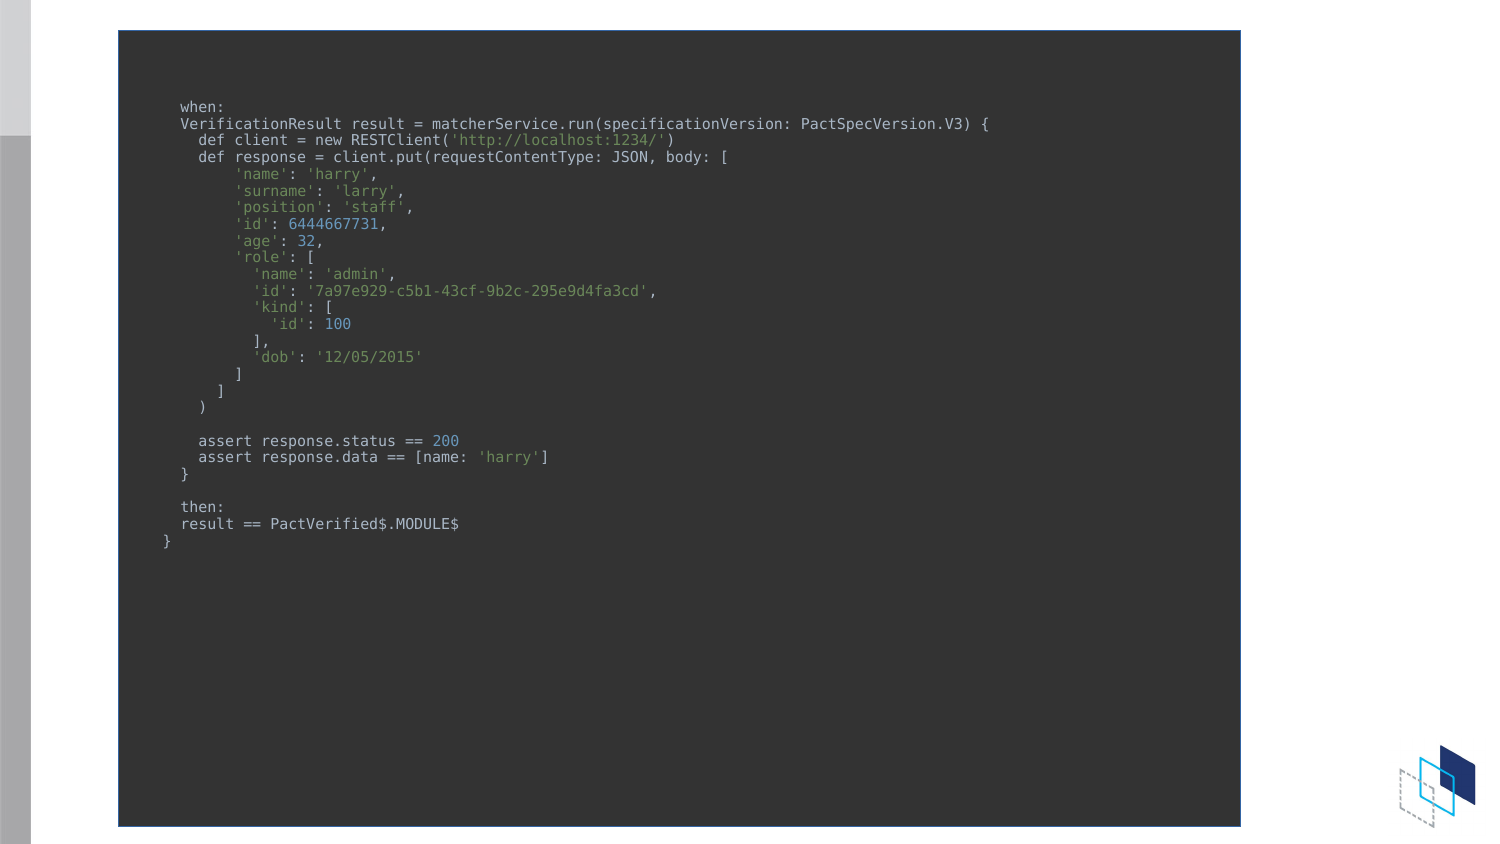

when:
 VerificationResult result = matcherService.run(specificationVersion: PactSpecVersion.V3) {
 def client = new RESTClient('http://localhost:1234/')
 def response = client.put(requestContentType: JSON, body: [
 'name': 'harry',
 'surname': 'larry',
 'position': 'staff',
 'id': 6444667731,
 'age': 32,
 'role': [
 'name': 'admin',
 'id': '7a97e929-c5b1-43cf-9b2c-295e9d4fa3cd',
 'kind': [
 'id': 100
 ],
 'dob': '12/05/2015'
 ]
 ]
 )
 assert response.status == 200
 assert response.data == [name: 'harry']
 }
 then:
 result == PactVerified$.MODULE$
 }